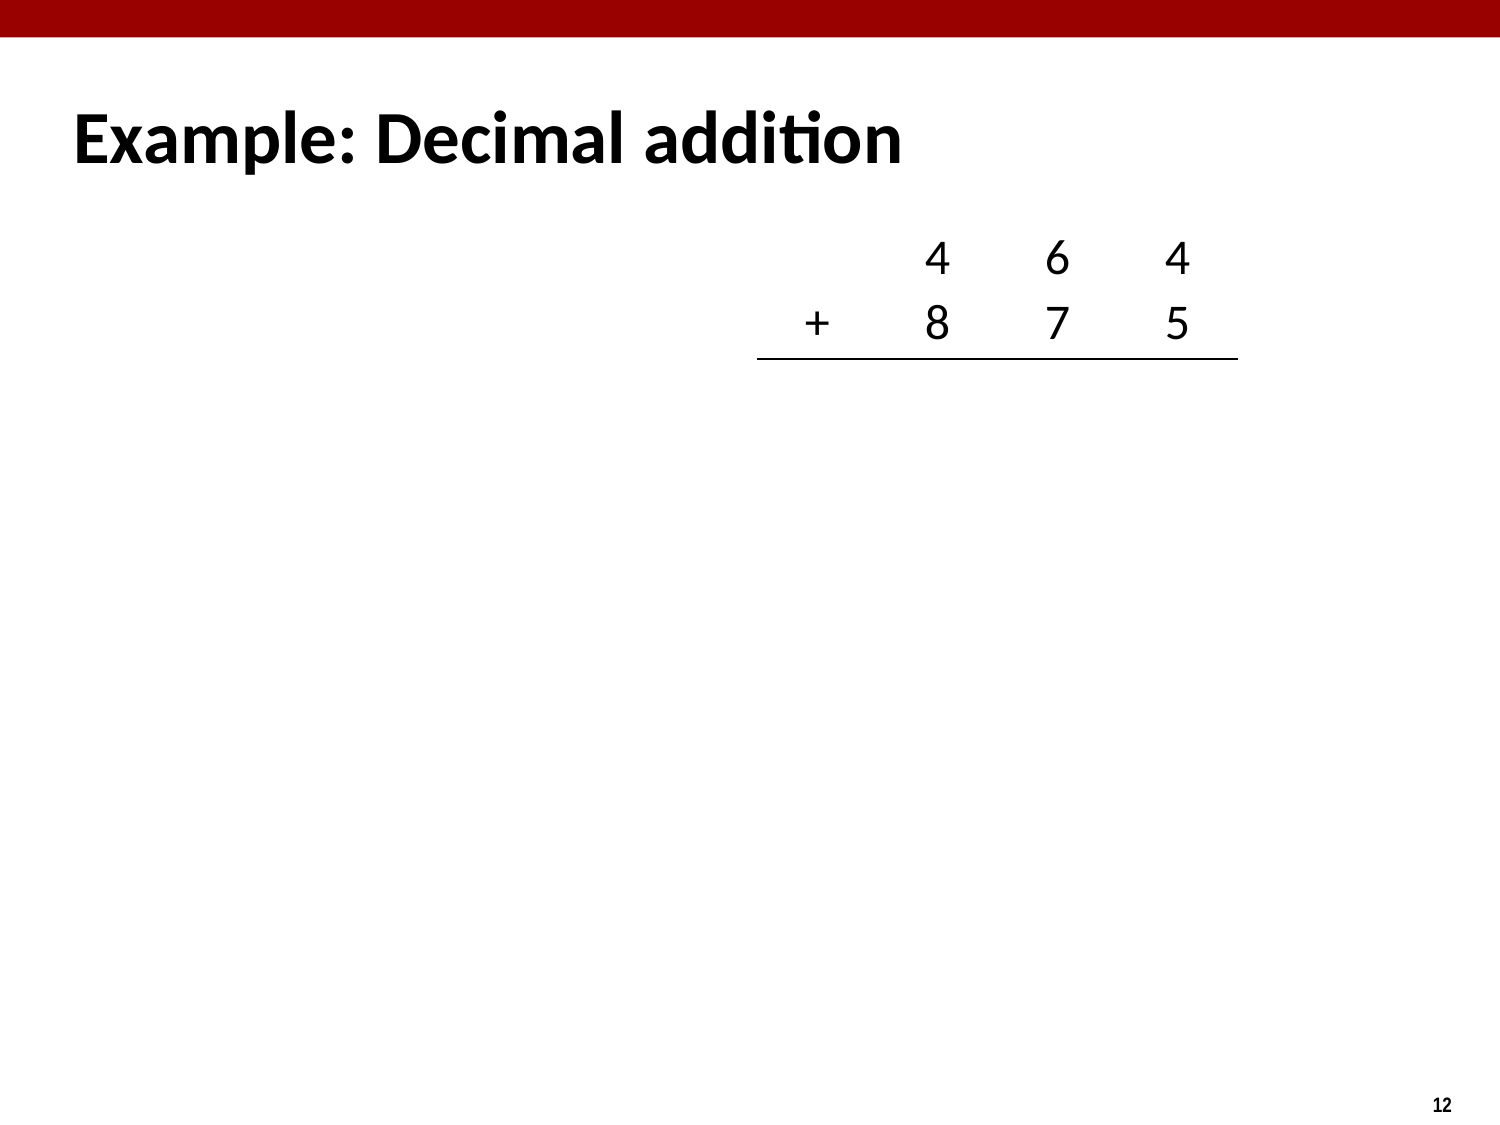

# Example: Decimal addition
| | | 4 | 6 | 4 |
| --- | --- | --- | --- | --- |
| | + | 8 | 7 | 5 |
| | | | | |